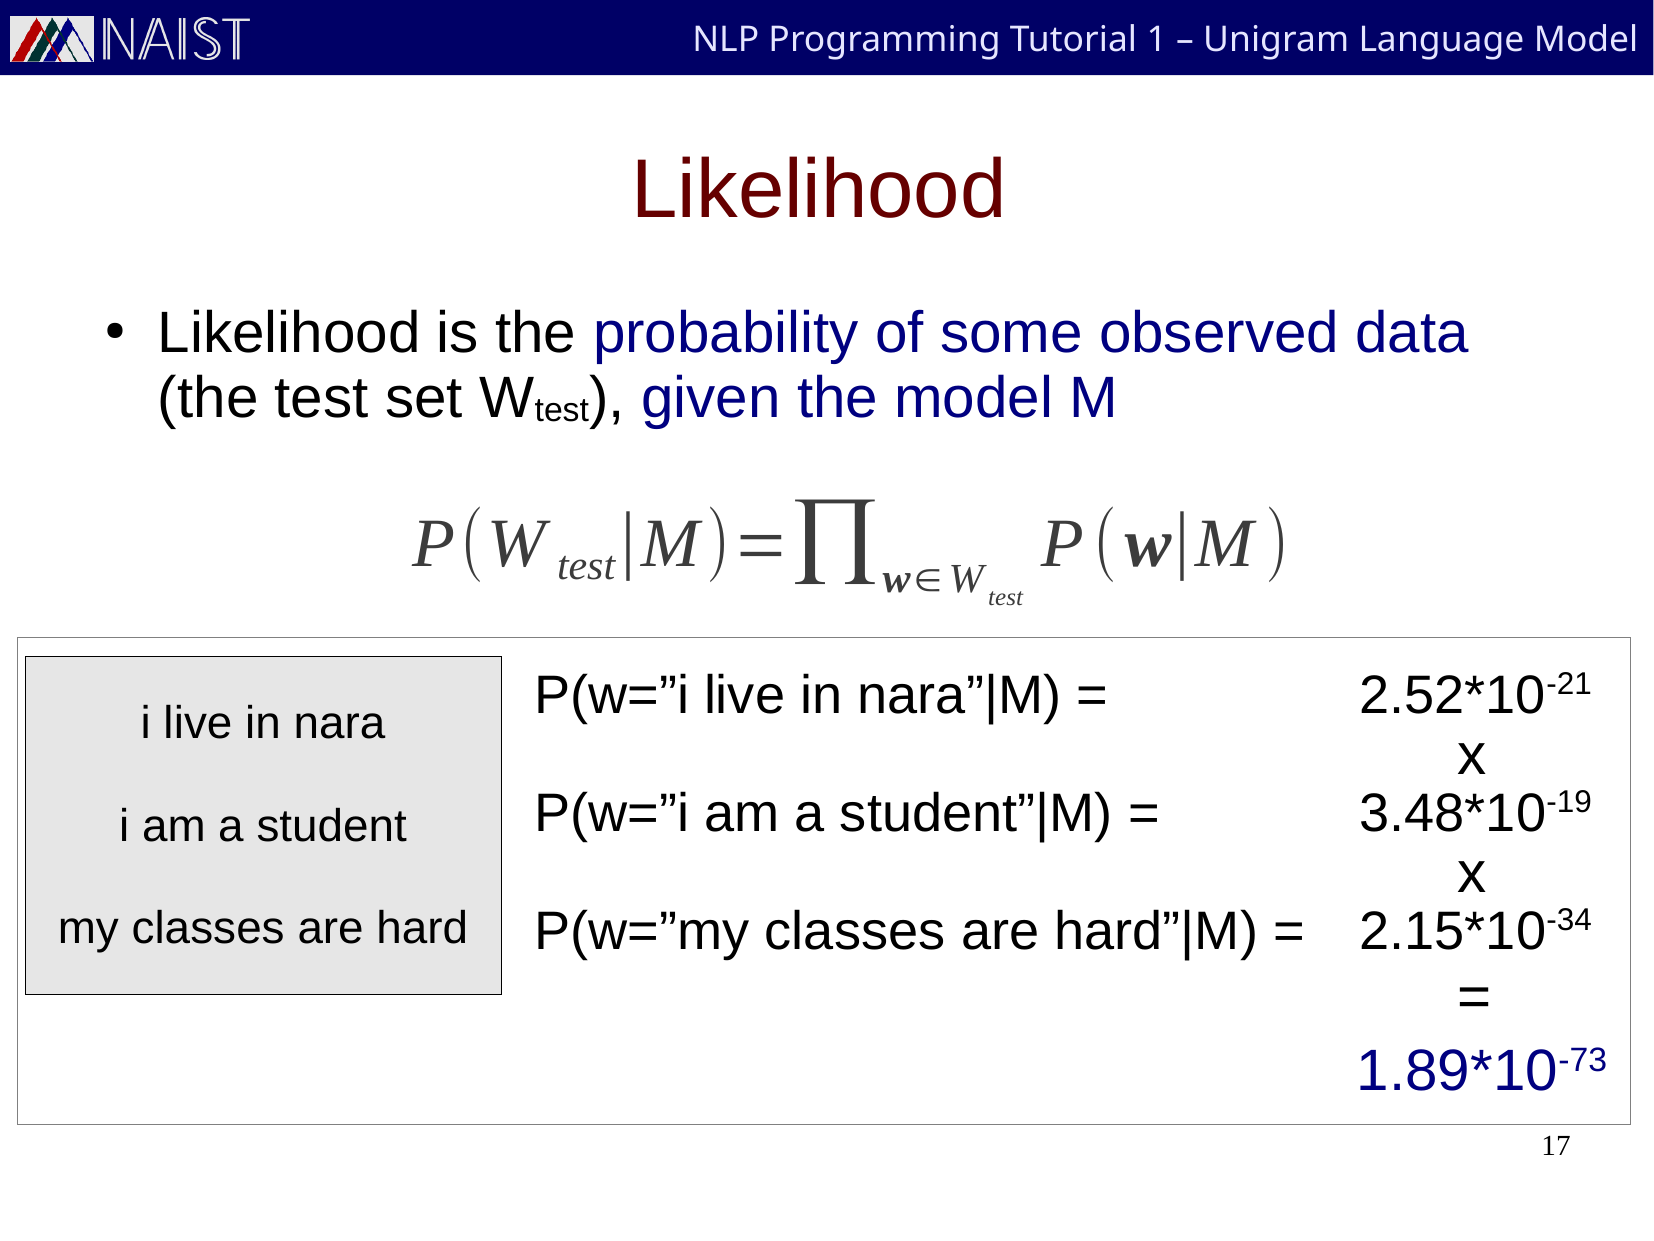

# Likelihood
Likelihood is the probability of some observed data (the test set Wtest), given the model M
i live in nara
i am a student
my classes are hard
P(w=”i live in nara”|M) = 				2.52*10-21
x
P(w=”i am a student”|M) = 			3.48*10-19
x
P(w=”my classes are hard”|M) = 	2.15*10-34
=
1.89*10-73
17